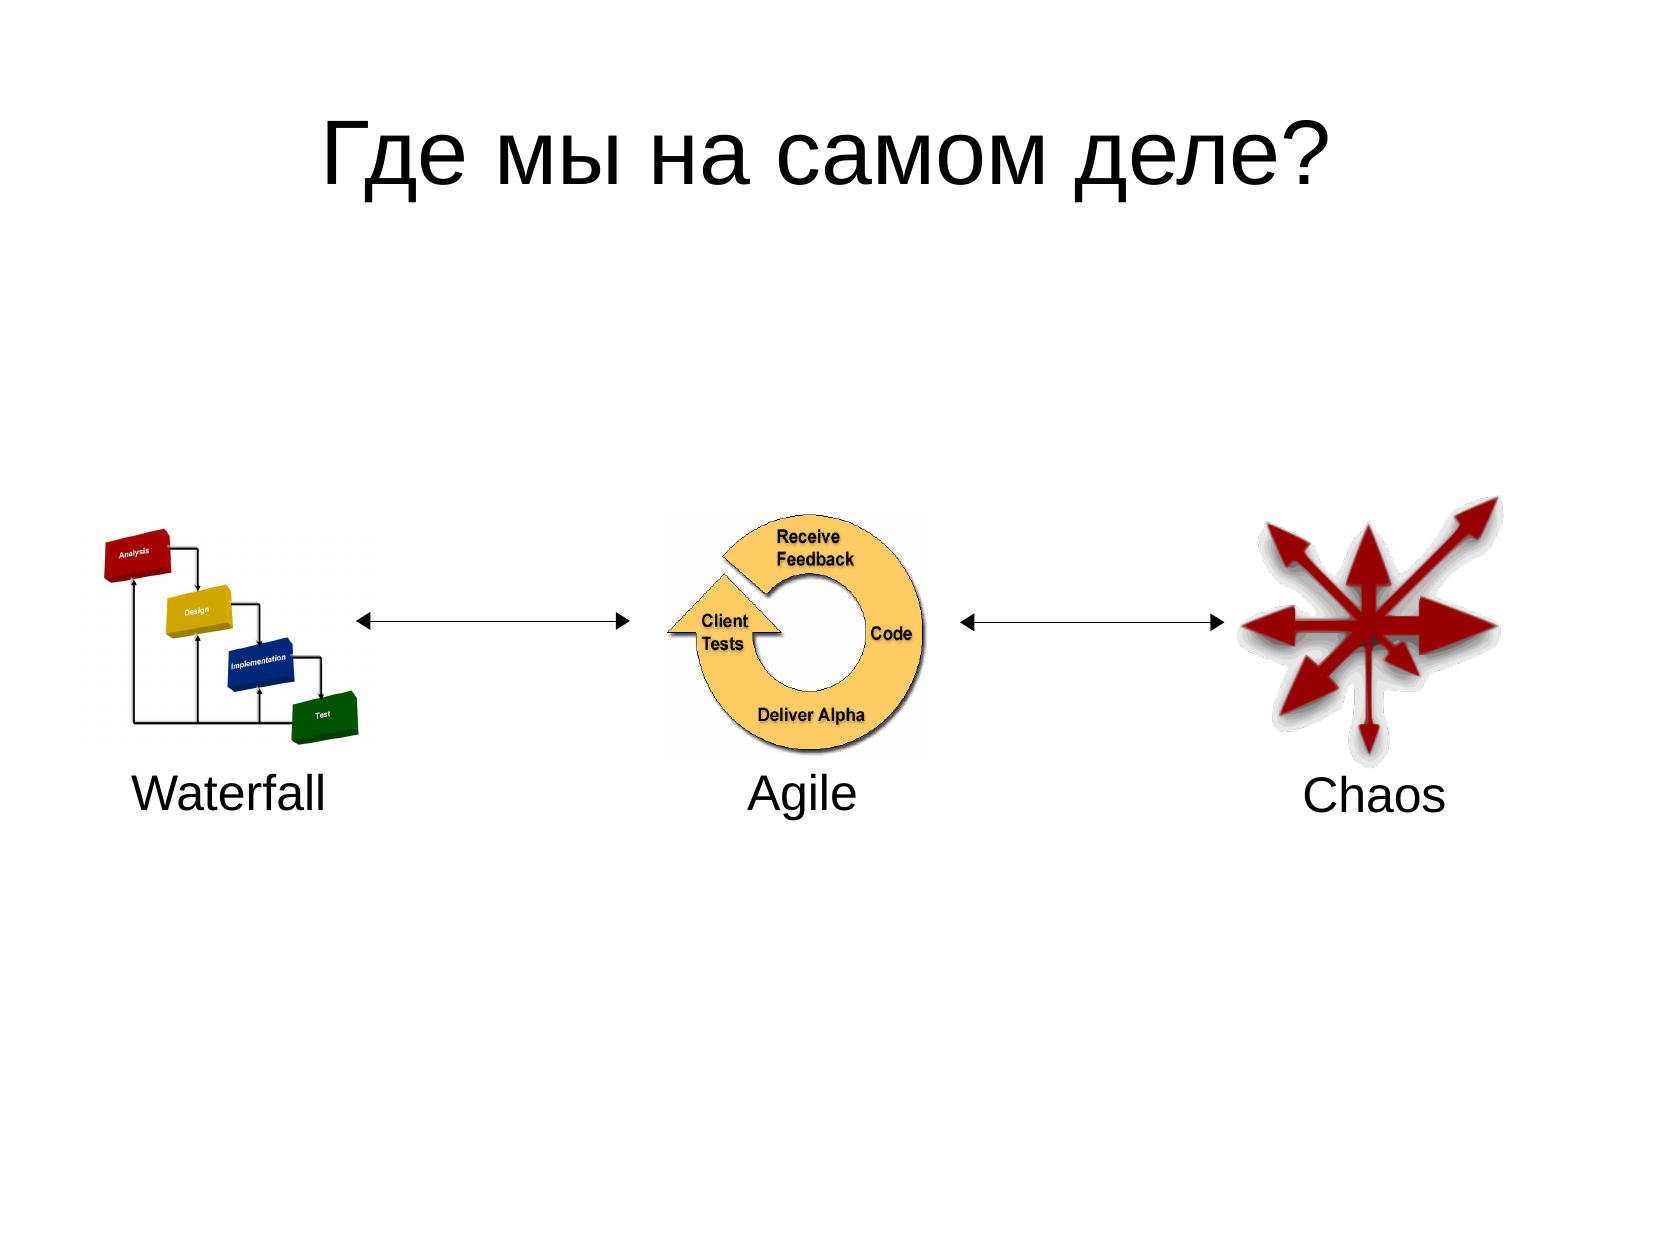

# Где мы на самом деле?
Waterfall
Agile
Chaos